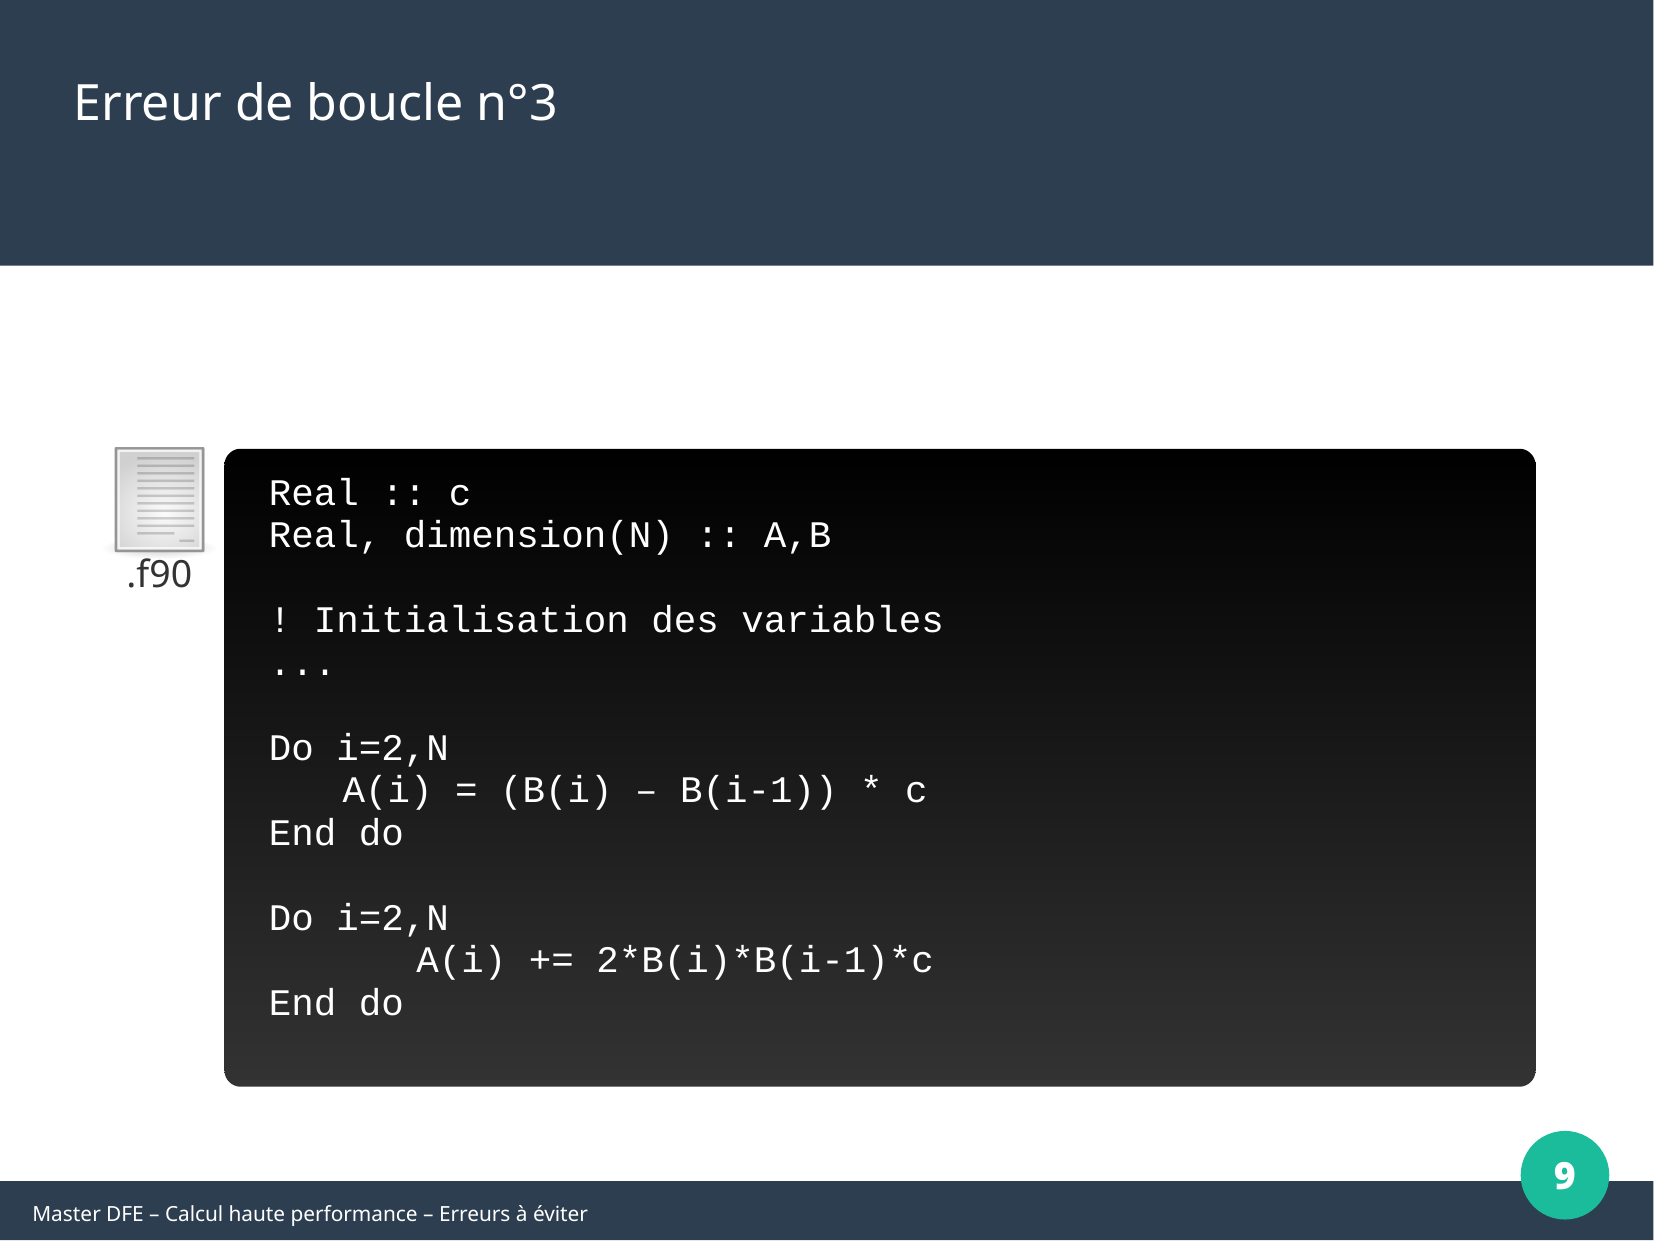

Erreur de boucle n°3
Real :: c
Real, dimension(N) :: A,B
! Initialisation des variables
...
Do i=2,N
	A(i) = (B(i) – B(i-1)) * c
End do
Do i=2,N
		A(i) += 2*B(i)*B(i-1)*c
End do
.f90
9
Master DFE – Calcul haute performance – Erreurs à éviter